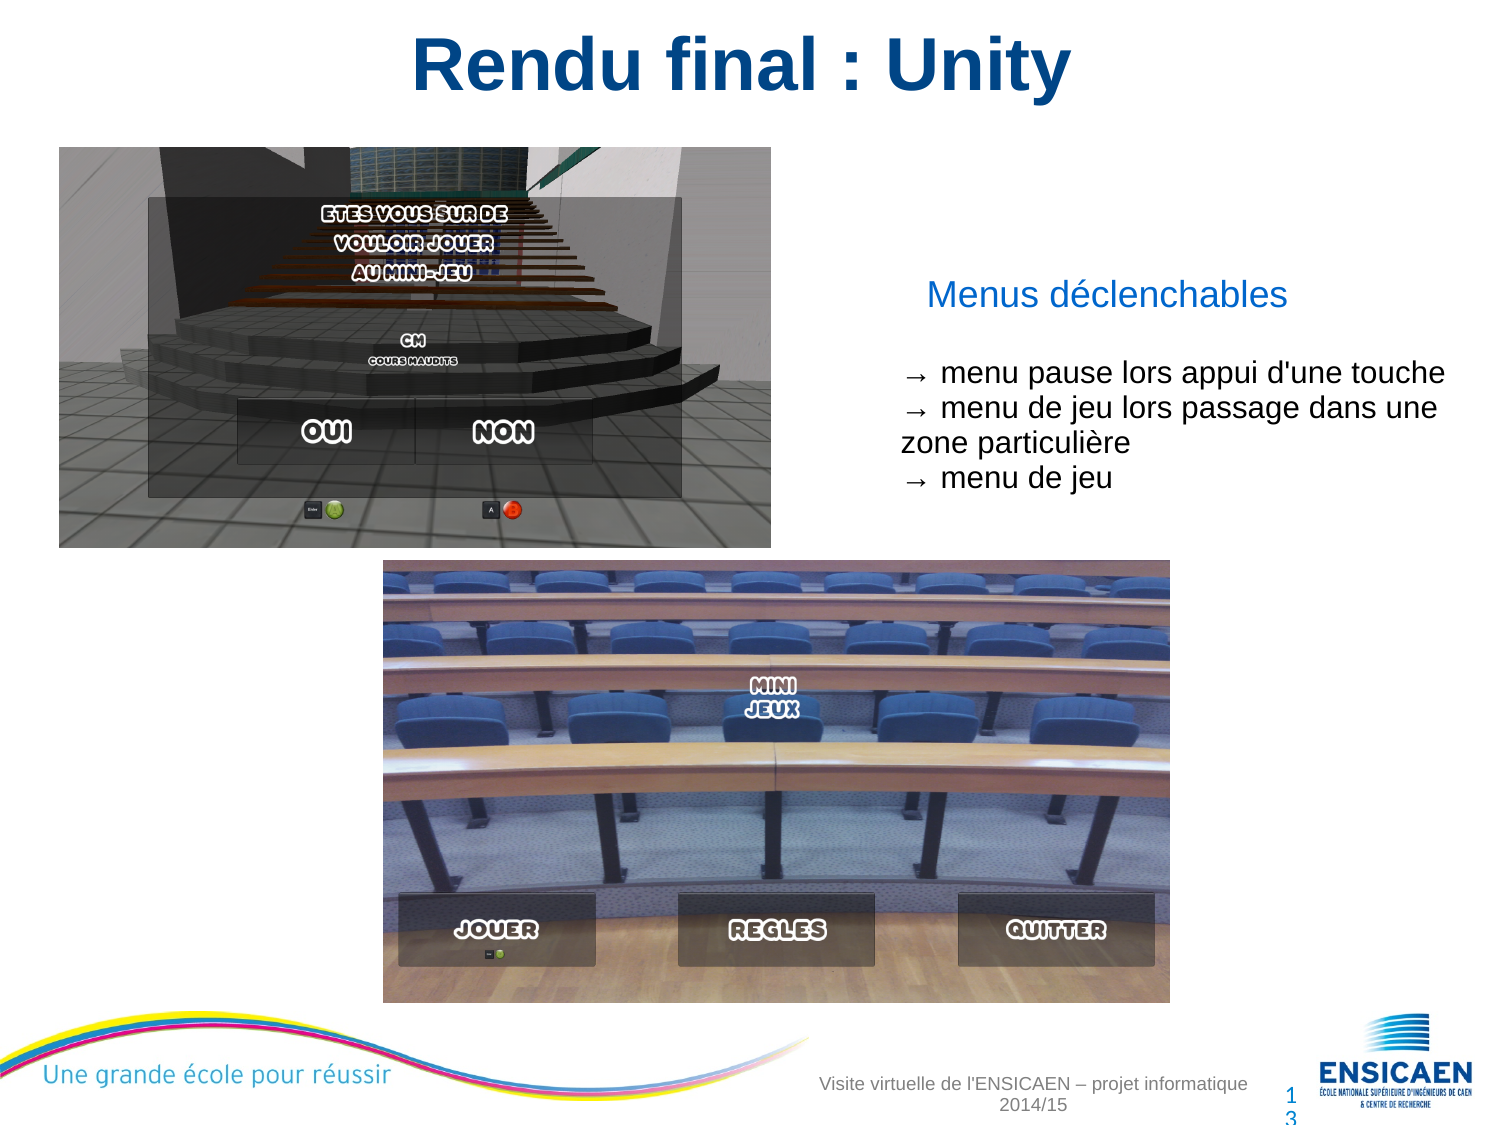

# Rendu final : Unity
Menus déclenchables
→ menu pause lors appui d'une touche
→ menu de jeu lors passage dans une zone particulière
→ menu de jeu
Visite virtuelle de l'ENSICAEN – projet informatique 2014/15